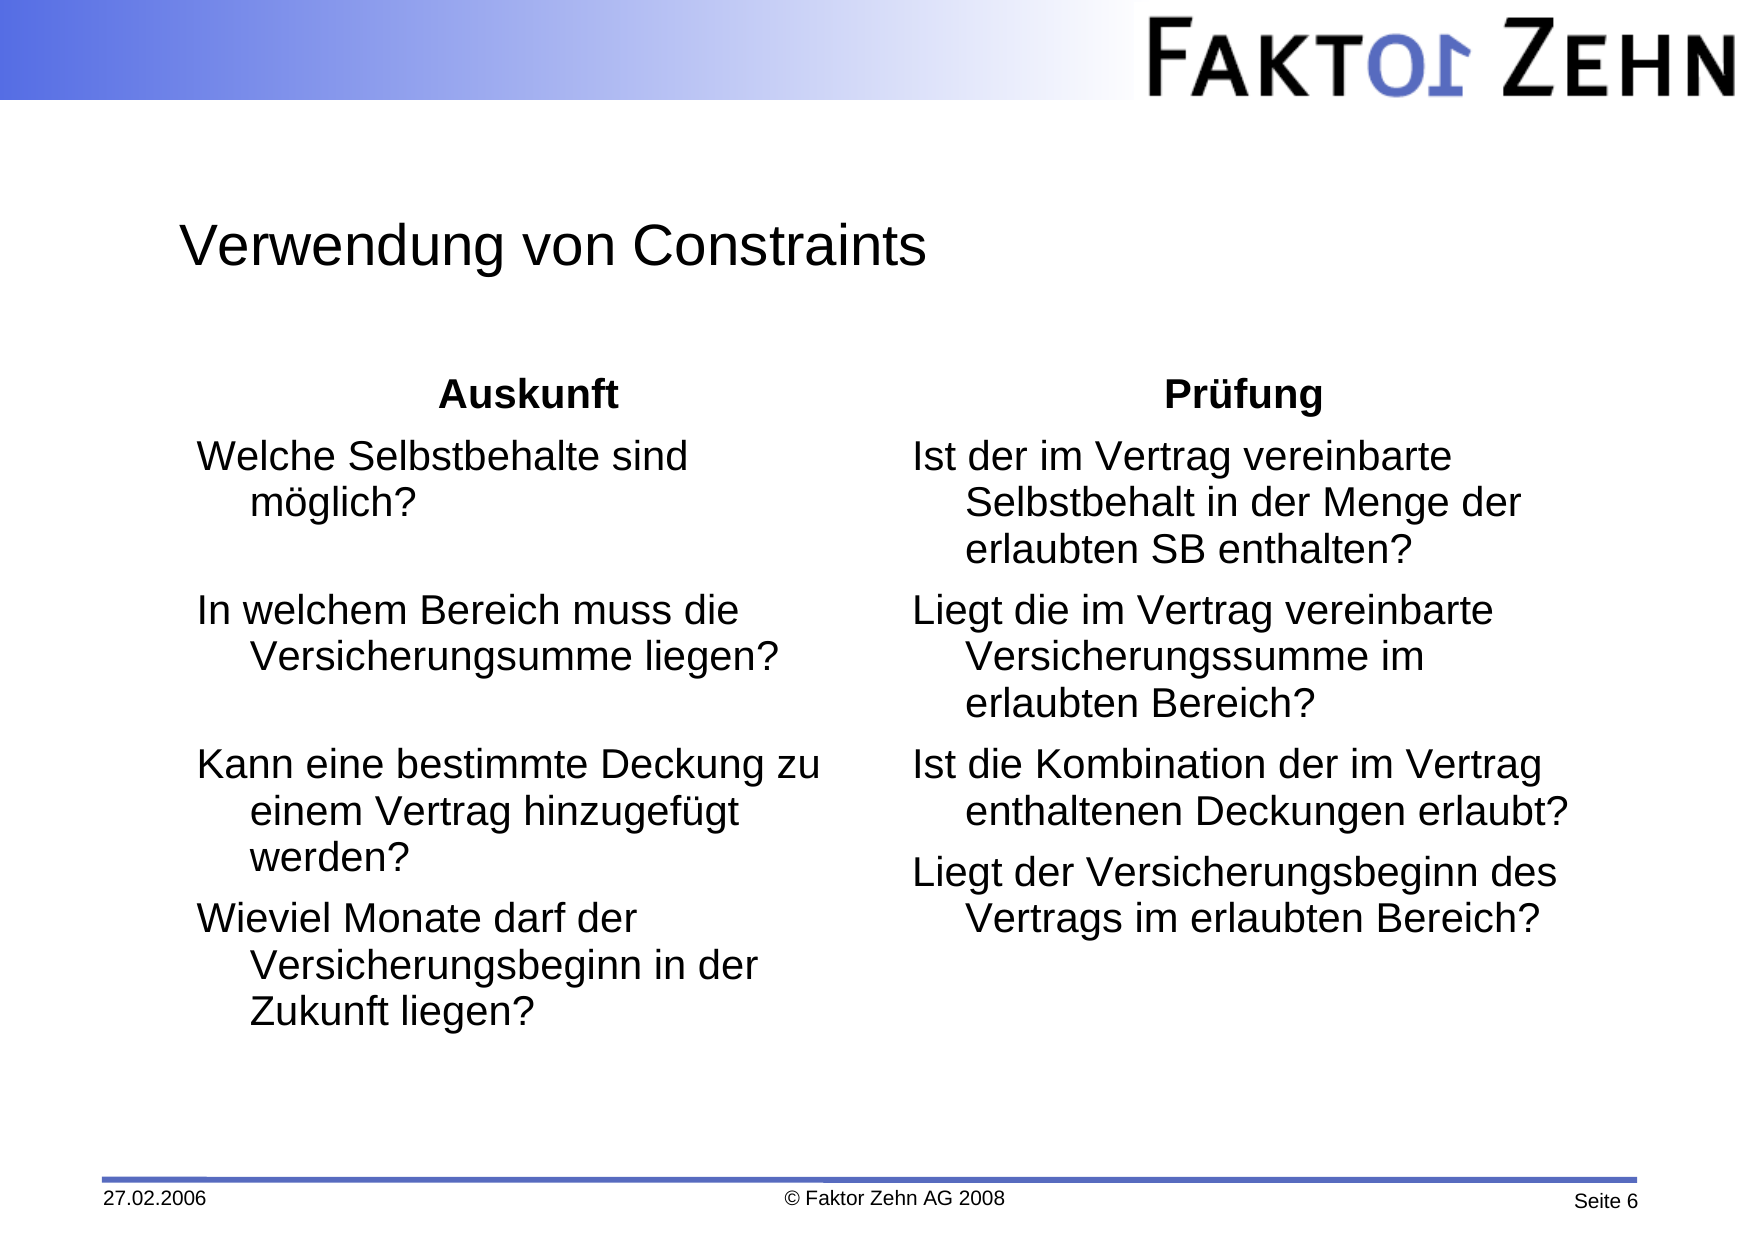

# Verwendung von Constraints
Auskunft
Welche Selbstbehalte sind möglich?
In welchem Bereich muss die Versicherungsumme liegen?
Kann eine bestimmte Deckung zu einem Vertrag hinzugefügt werden?
Wieviel Monate darf der Versicherungsbeginn in der Zukunft liegen?
Prüfung
Ist der im Vertrag vereinbarte Selbstbehalt in der Menge der erlaubten SB enthalten?
Liegt die im Vertrag vereinbarte Versicherungssumme im erlaubten Bereich?
Ist die Kombination der im Vertrag enthaltenen Deckungen erlaubt?
Liegt der Versicherungsbeginn des Vertrags im erlaubten Bereich?